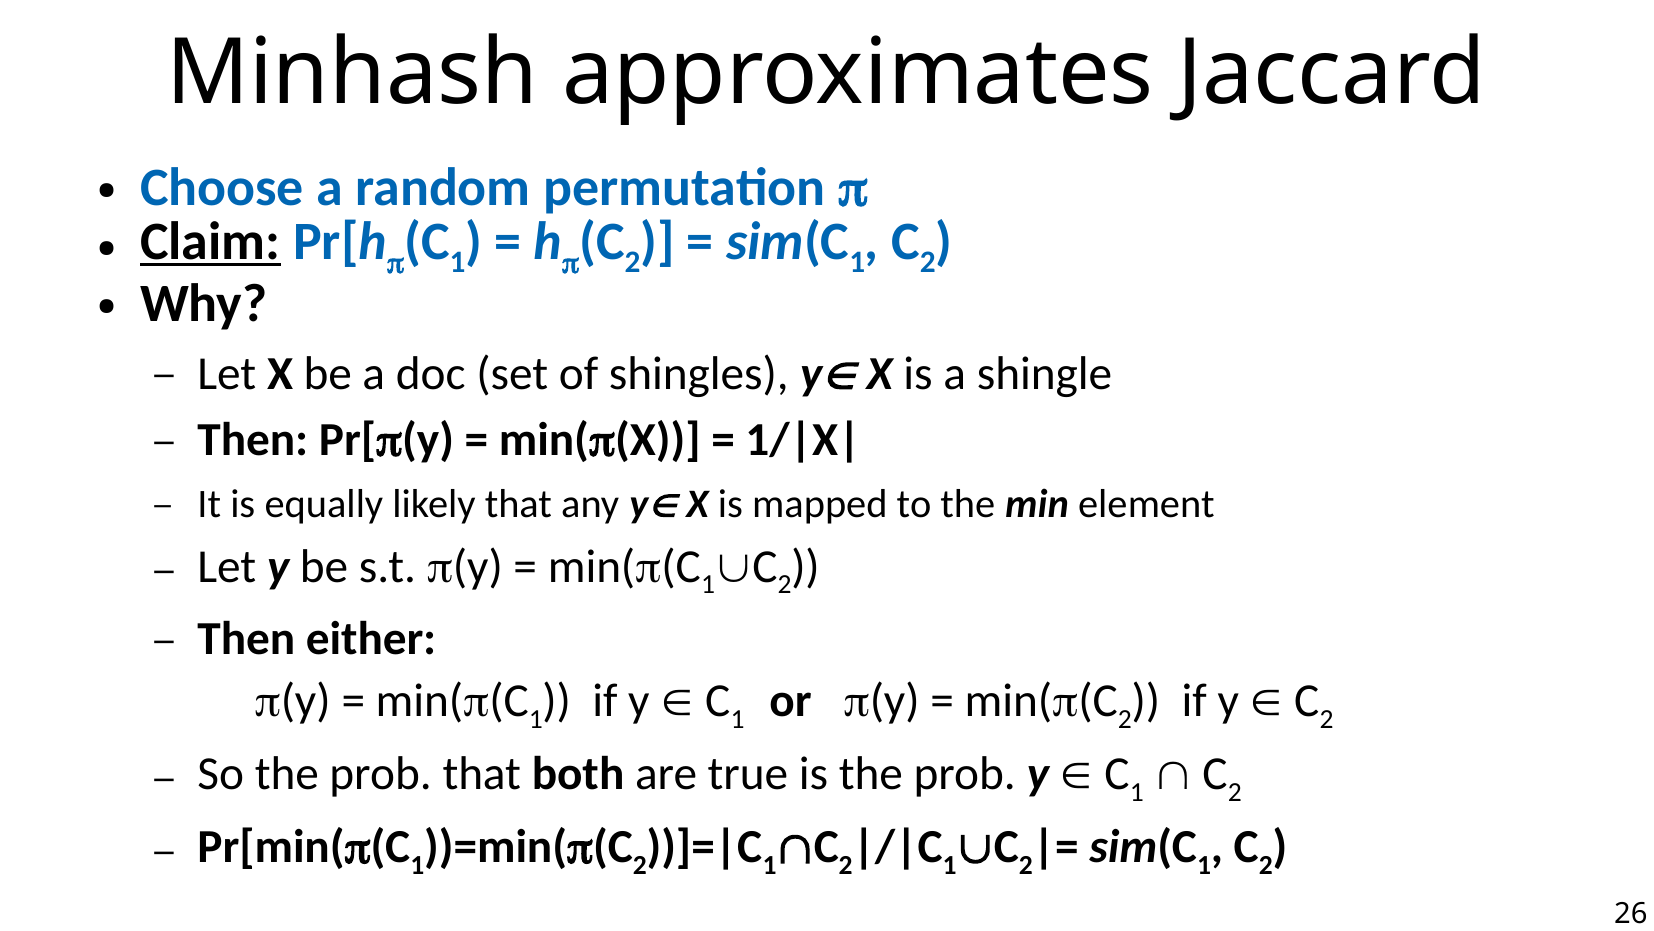

# Minhash approximates Jaccard
Choose a random permutation 
Claim: Pr[h(C1) = h(C2)] = sim(C1, C2)
Why?
Let X be a doc (set of shingles), y X is a shingle
Then: Pr[(y) = min((X))] = 1/|X|
It is equally likely that any y X is mapped to the min element
Let y be s.t. (y) = min((C1C2))
Then either:
(y) = min((C1)) if y  C1 or (y) = min((C2)) if y  C2
So the prob. that both are true is the prob. y  C1  C2
Pr[min((C1))=min((C2))]=|C1C2|/|C1C2|= sim(C1, C2)
26